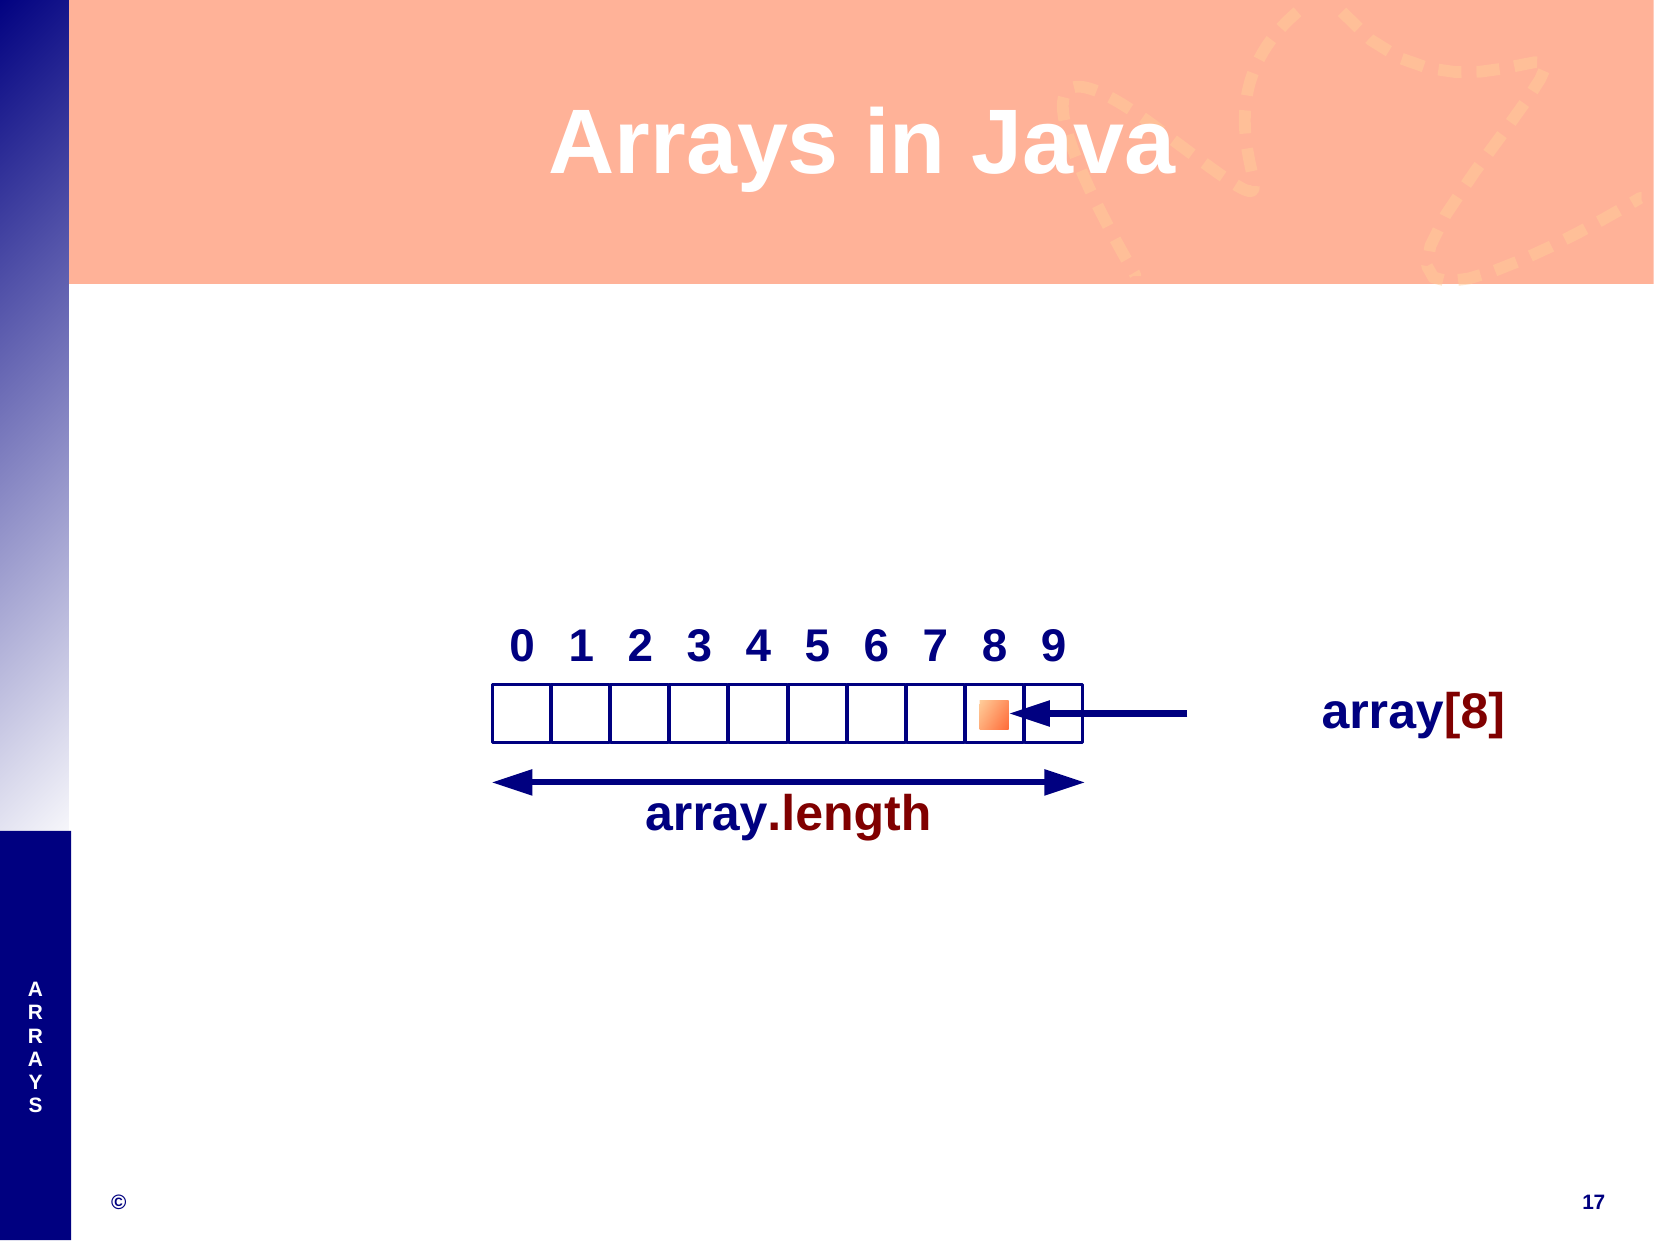

# Arrays in Java
0
1
2
3
4
5
6
7
8
9
array[8]
array.length
A
R
R
A
Y
S